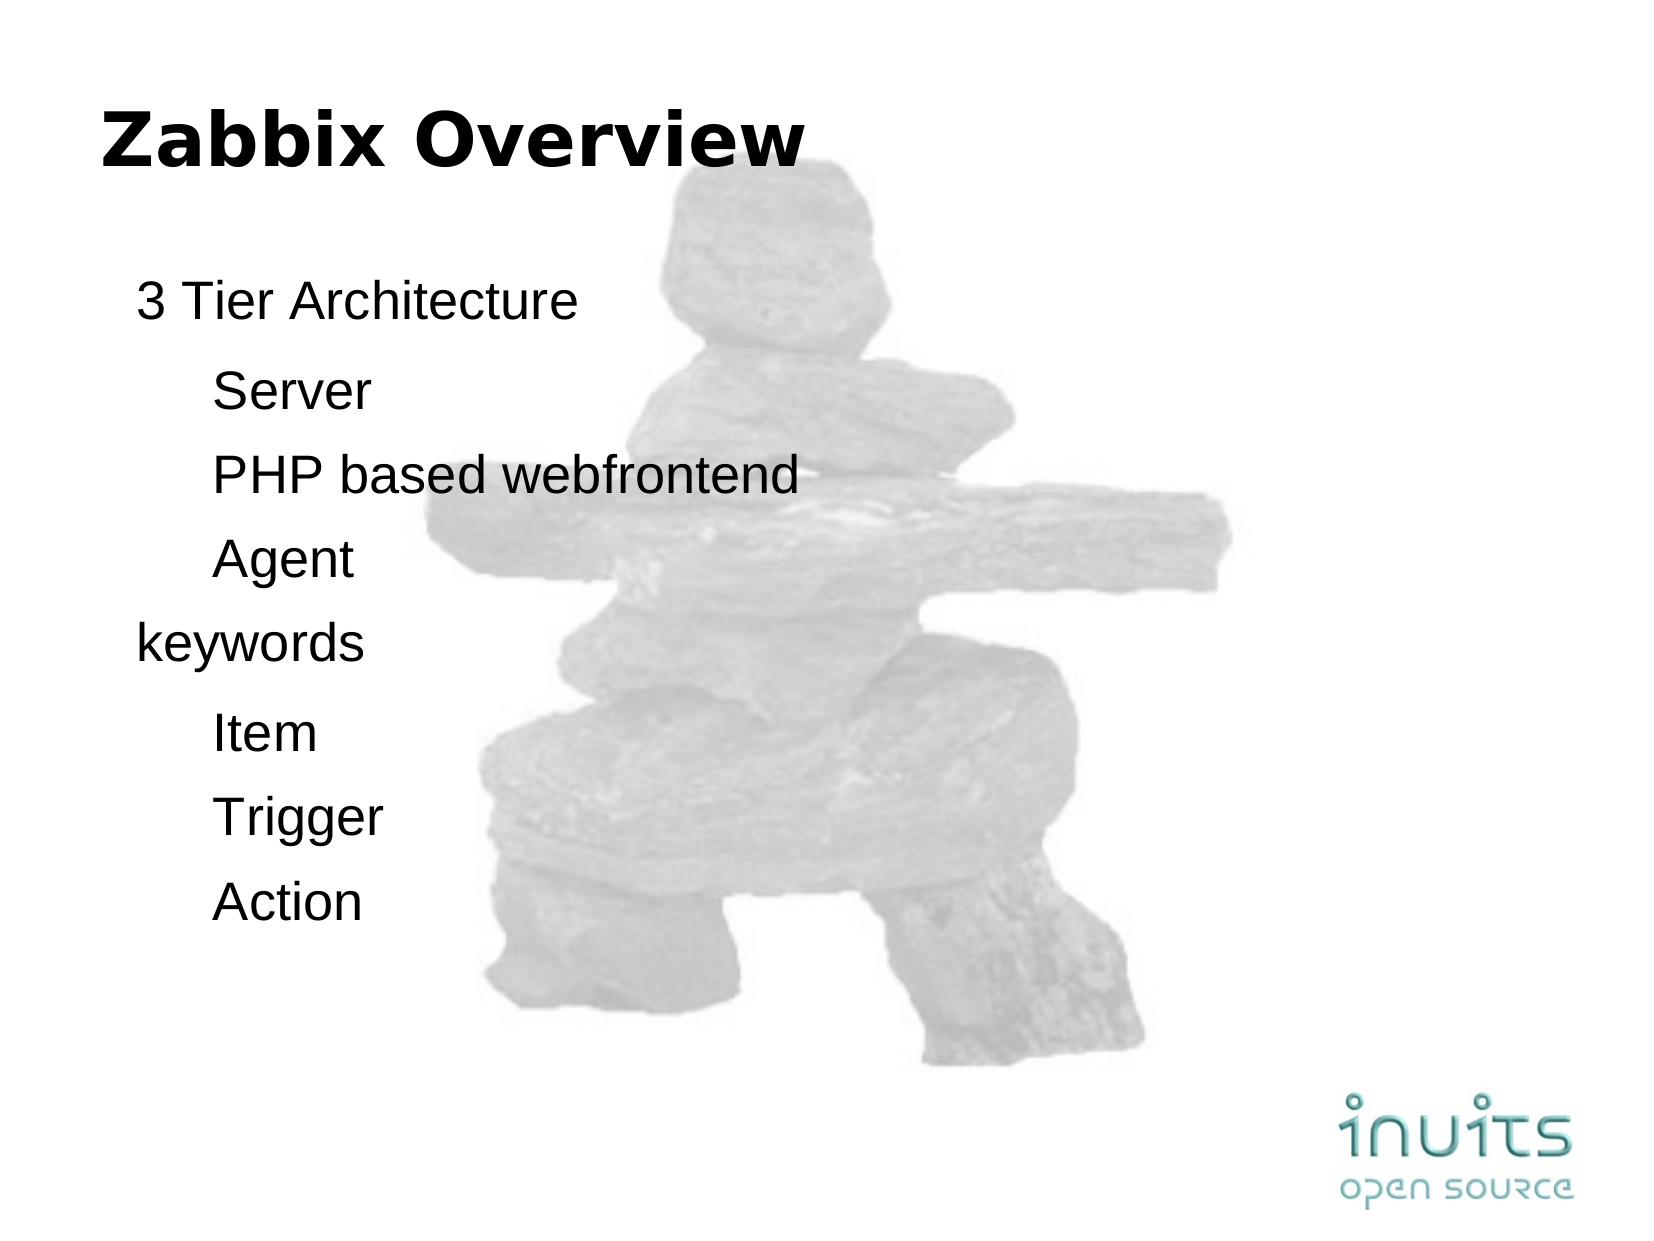

# Zabbix Overview
3 Tier Architecture
Server
PHP based webfrontend
Agent
keywords
Item
Trigger
Action
34